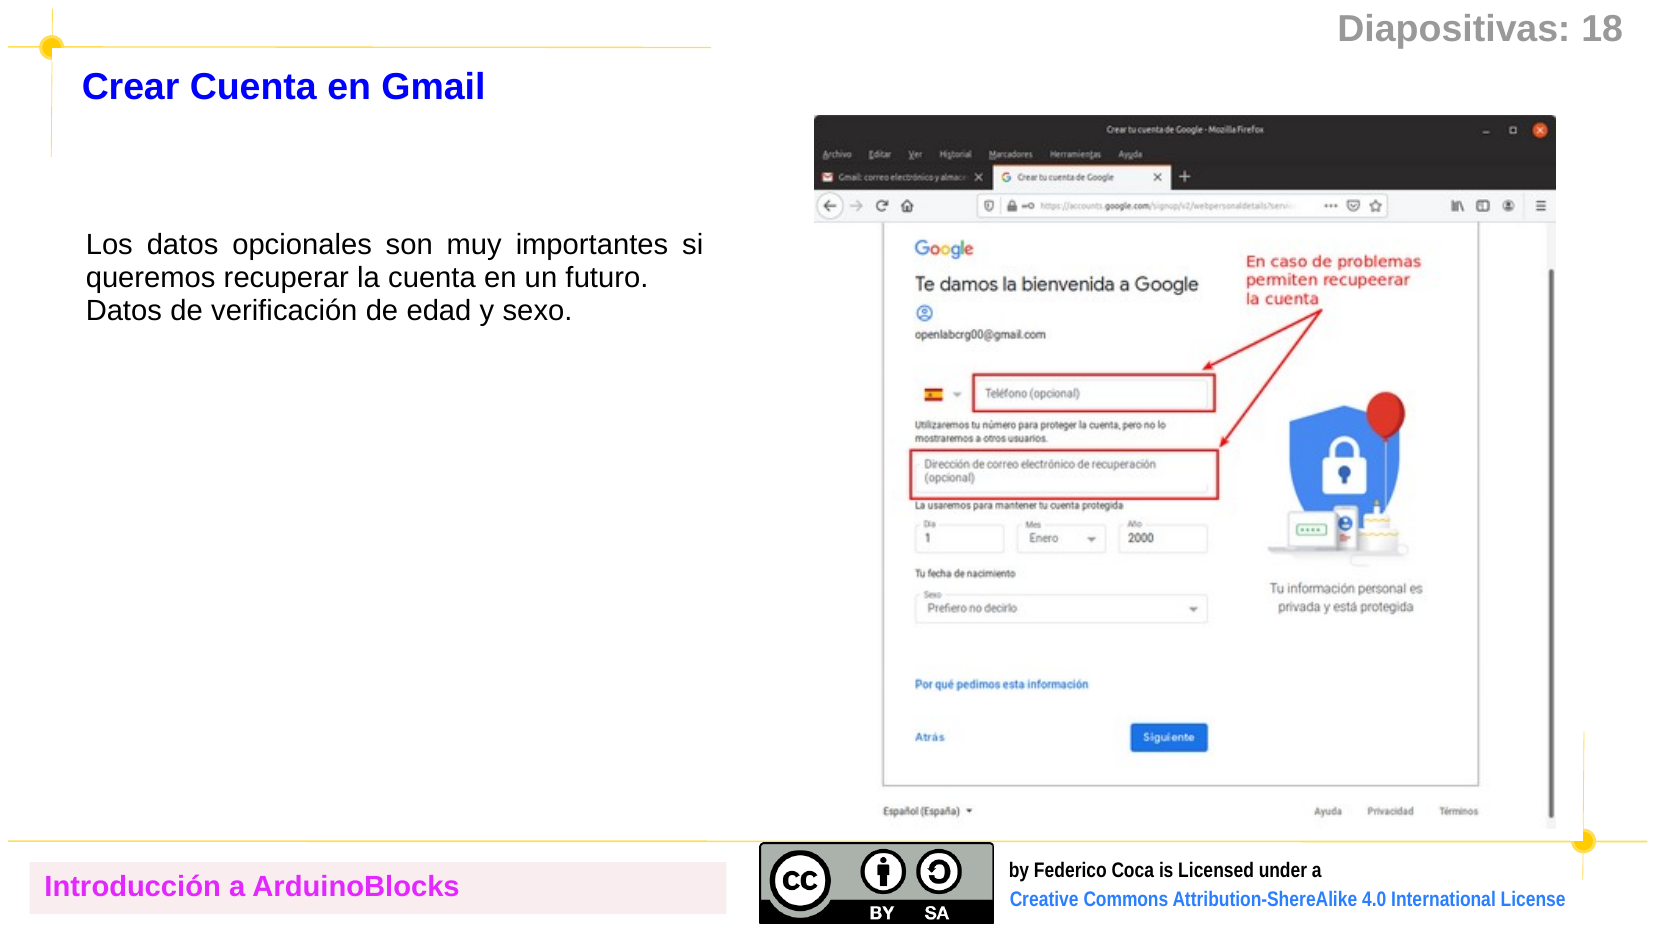

Diapositivas: 18
Crear Cuenta en Gmail
Los datos opcionales son muy importantes si queremos recuperar la cuenta en un futuro.
Datos de verificación de edad y sexo.
Introducción a ArduinoBlocks